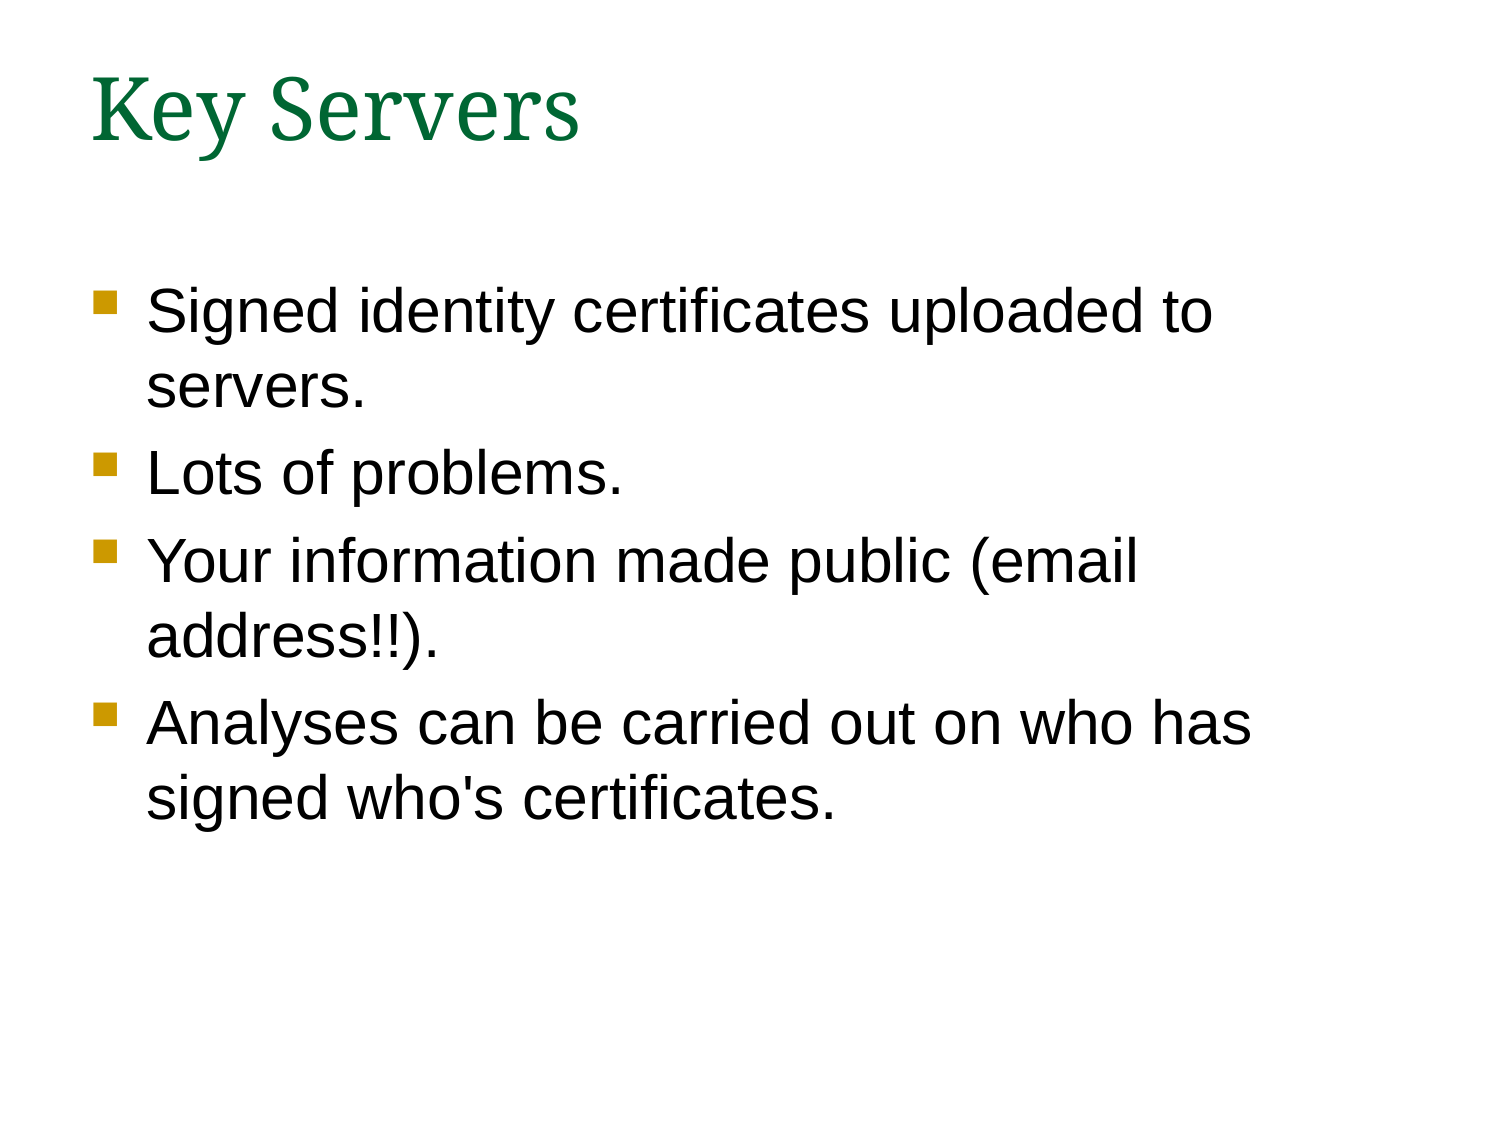

# Key Servers
Signed identity certificates uploaded to servers.
Lots of problems.
Your information made public (email address!!).
Analyses can be carried out on who has signed who's certificates.